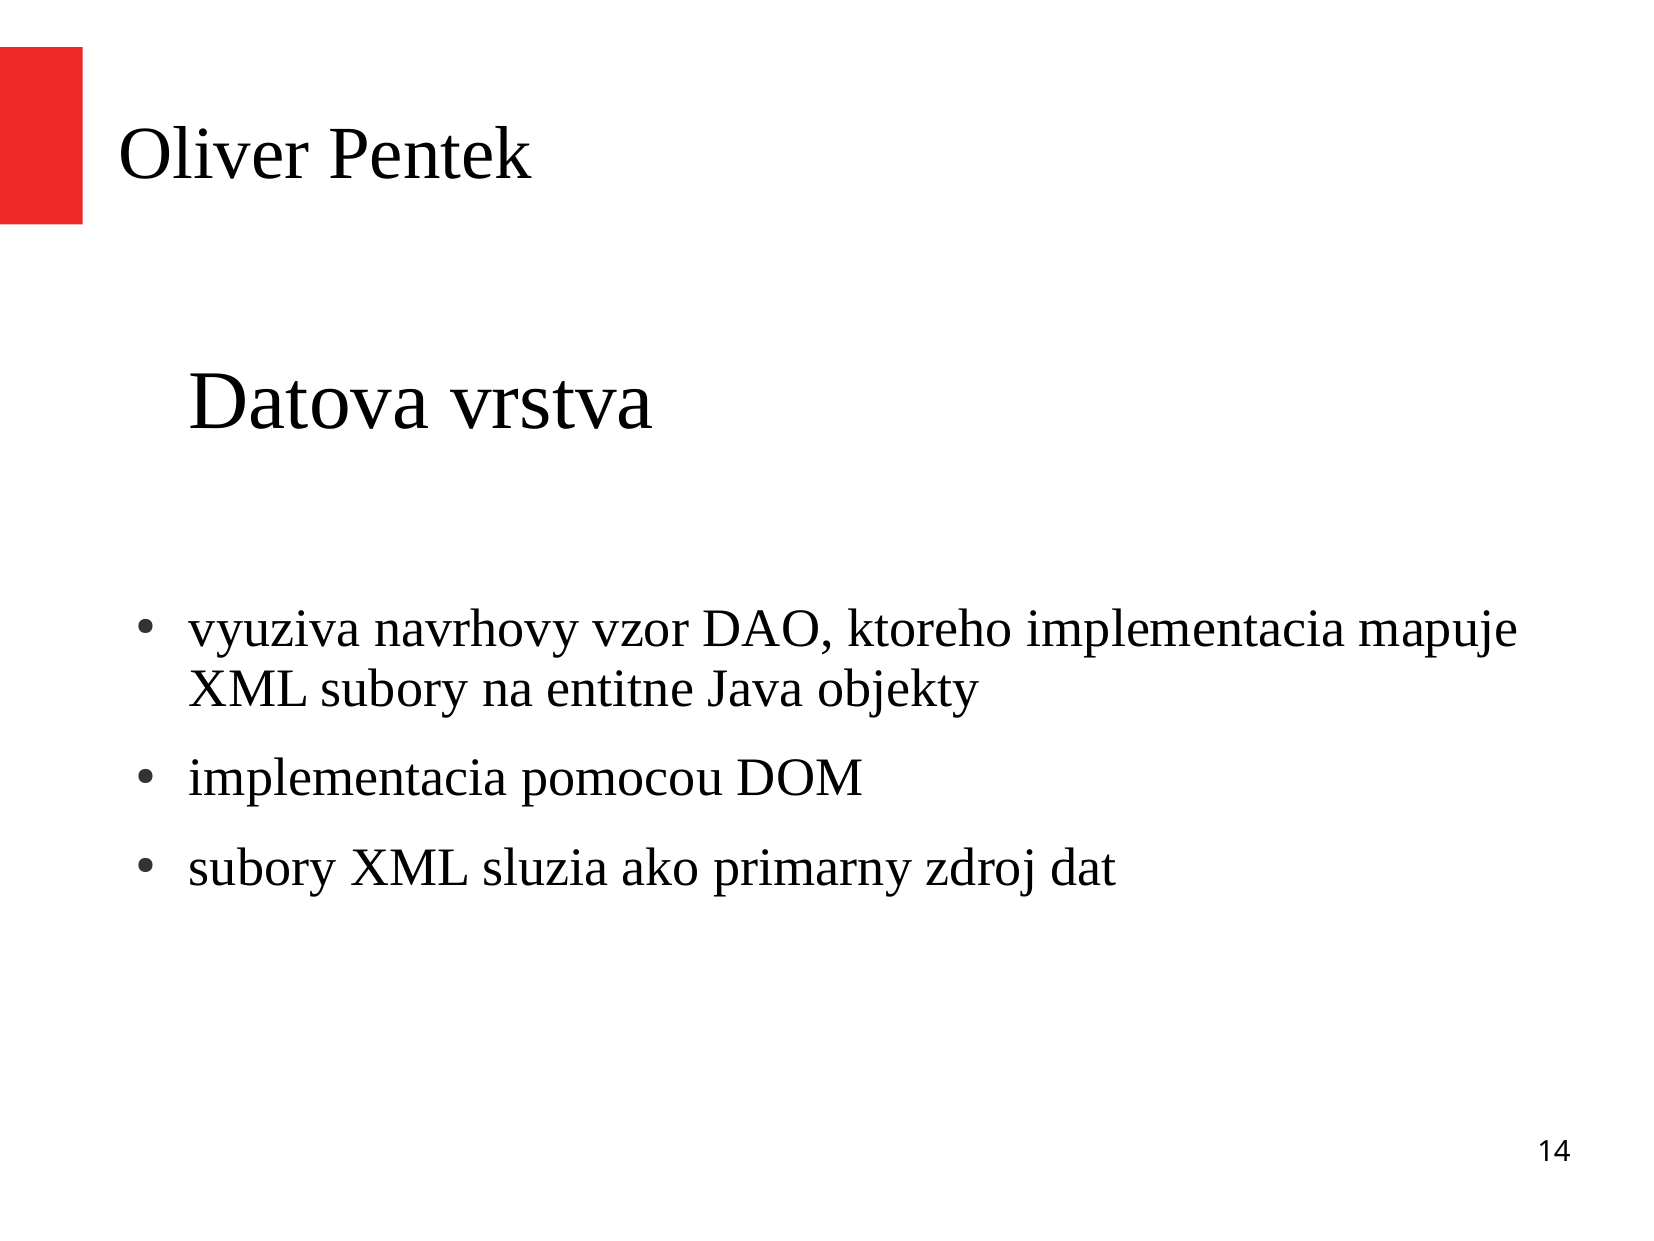

# Oliver Pentek
Datova vrstva
vyuziva navrhovy vzor DAO, ktoreho implementacia mapuje XML subory na entitne Java objekty
implementacia pomocou DOM
subory XML sluzia ako primarny zdroj dat
14